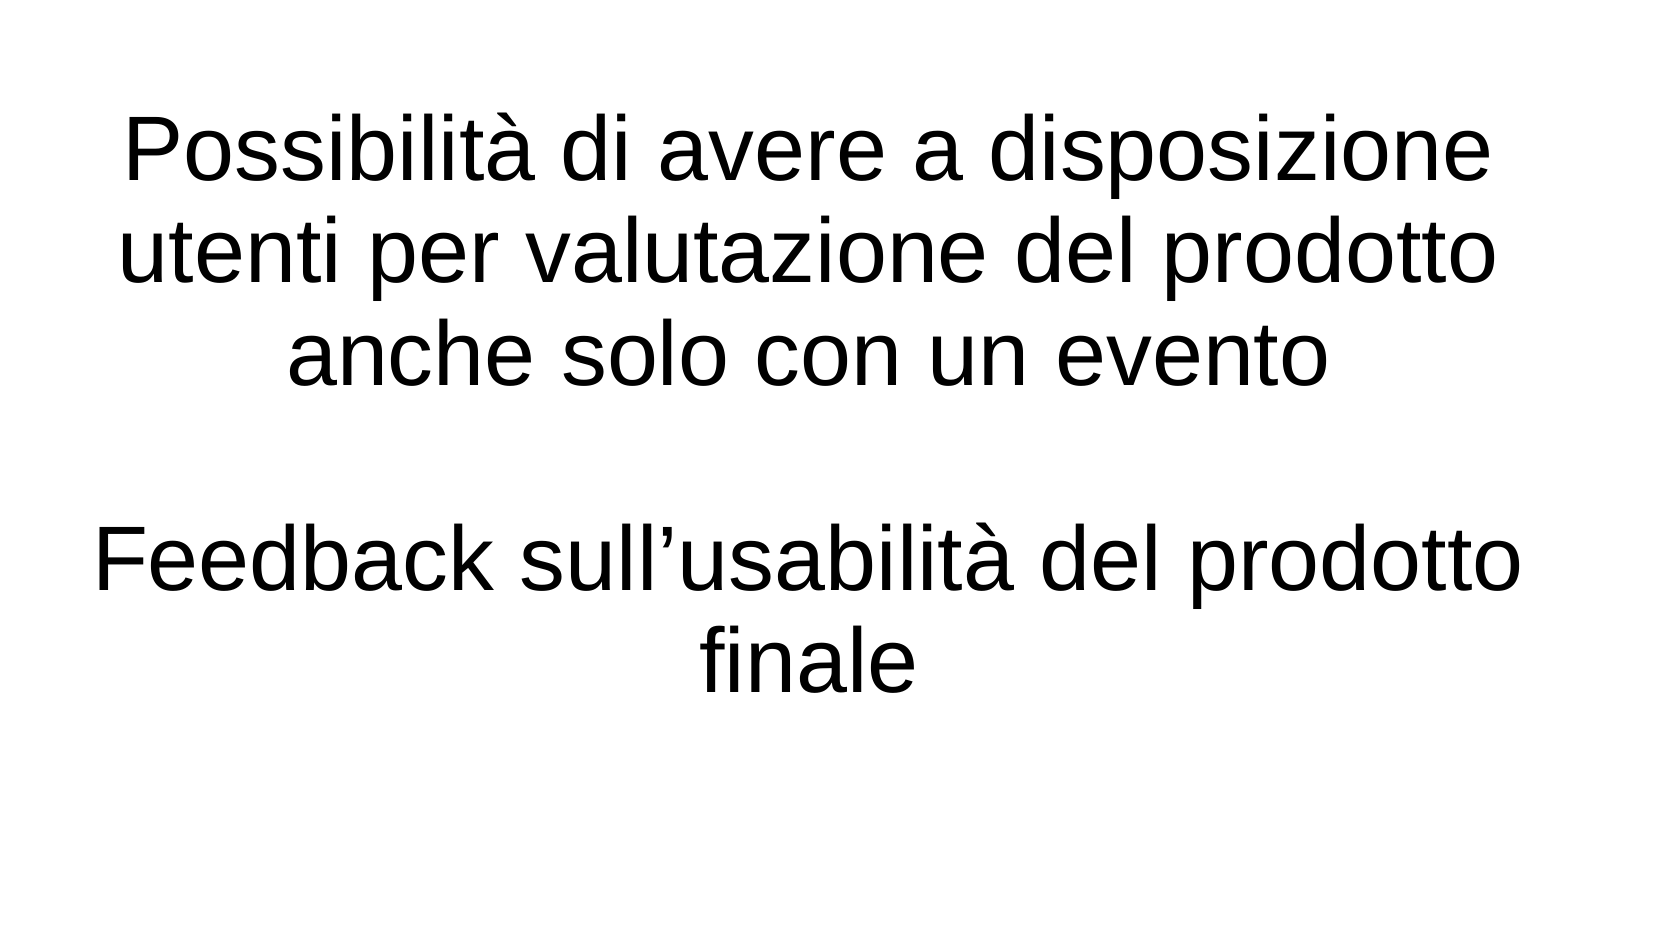

# Possibilità di avere a disposizione utenti per valutazione del prodotto anche solo con un evento Feedback sull’usabilità del prodotto finale